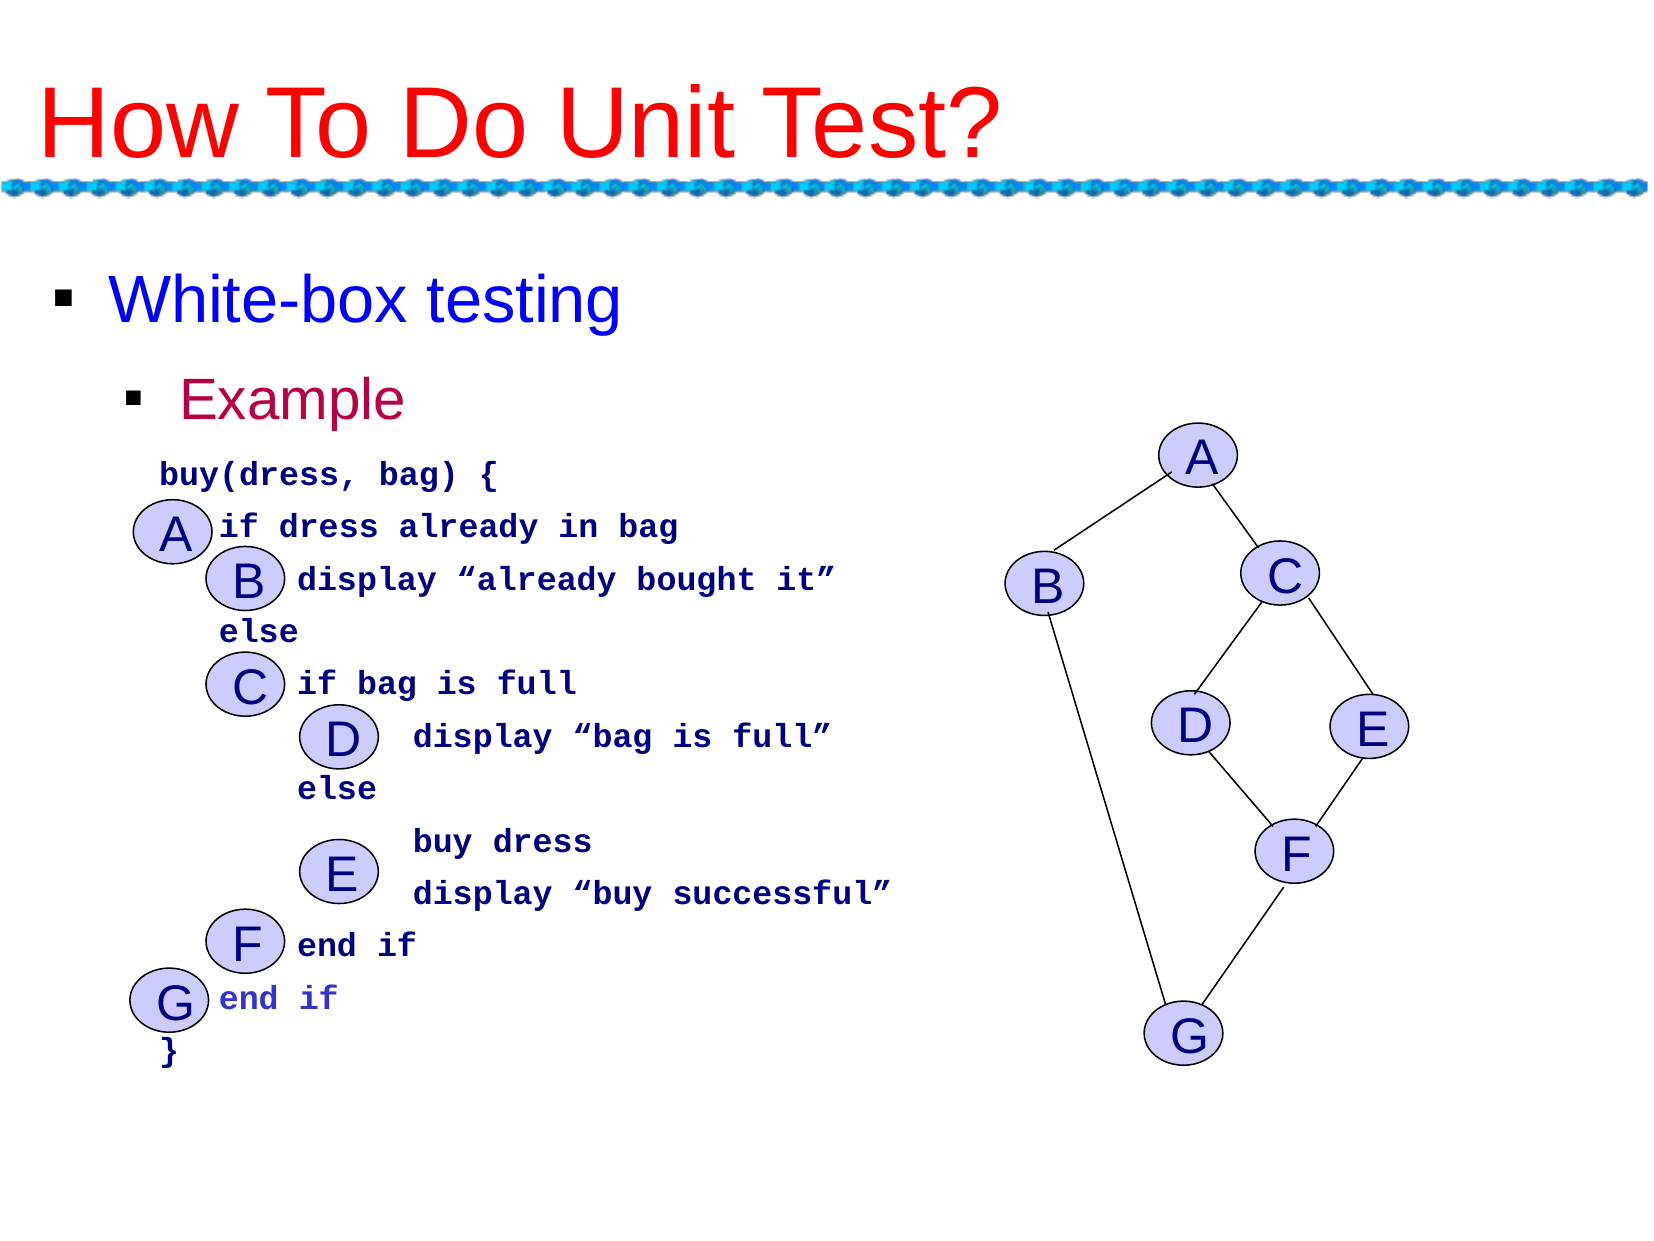

# How To Do Unit Test?
White-box testing
Example
A
buy(dress, bag) {
	if dress already in bag
		display “already bought it”
	else
		if bag is full
			display “bag is full”
		else
			buy dress
			display “buy successful”
		end if
	end if
}
A
C
B
B
C
D
E
D
F
E
F
G
G